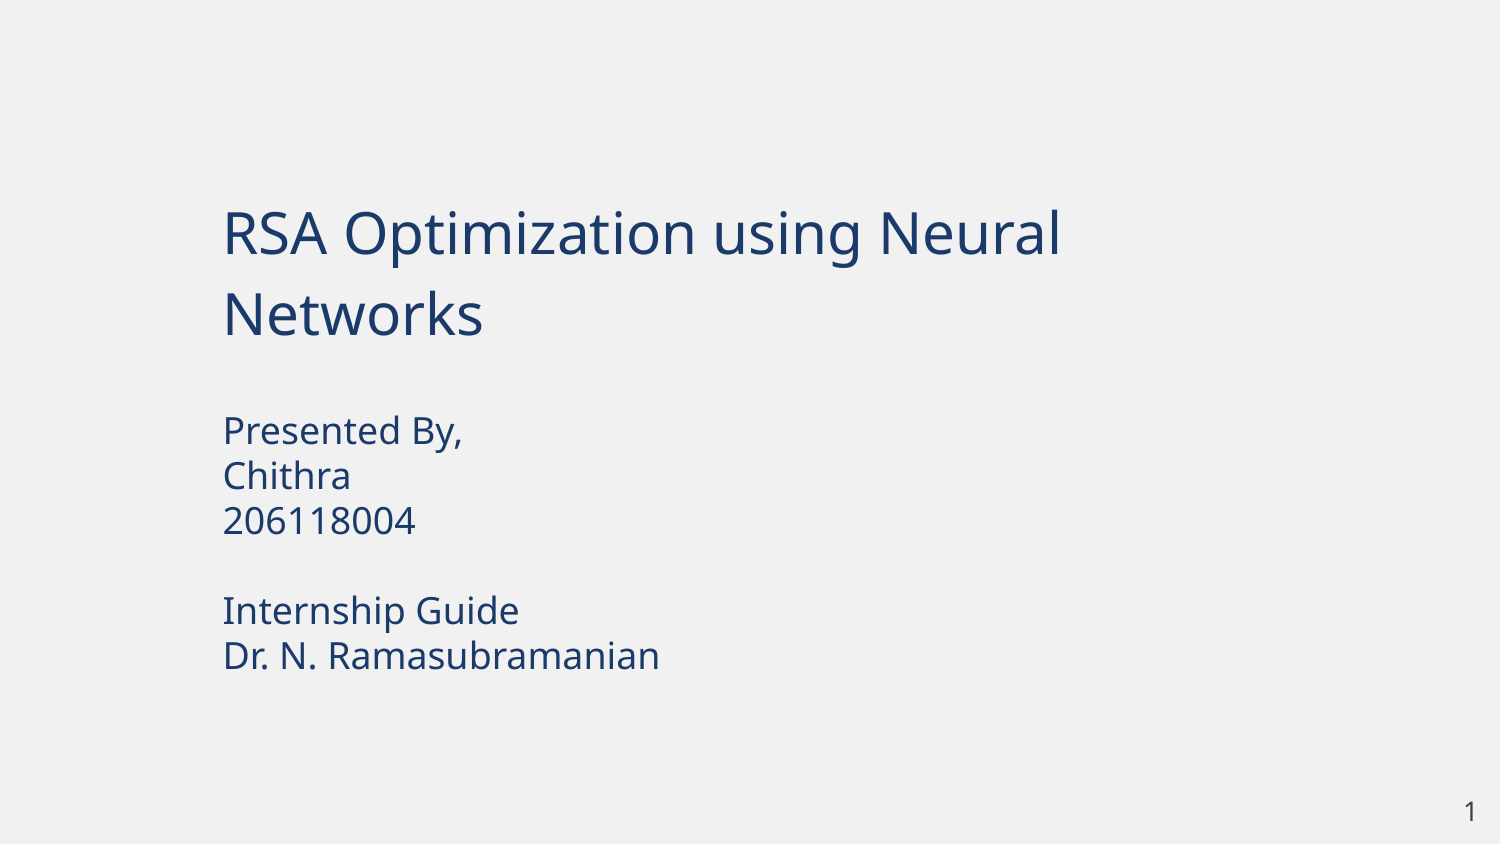

RSA Optimization using Neural Networks
Presented By,
Chithra
206118004
Internship Guide
Dr. N. Ramasubramanian